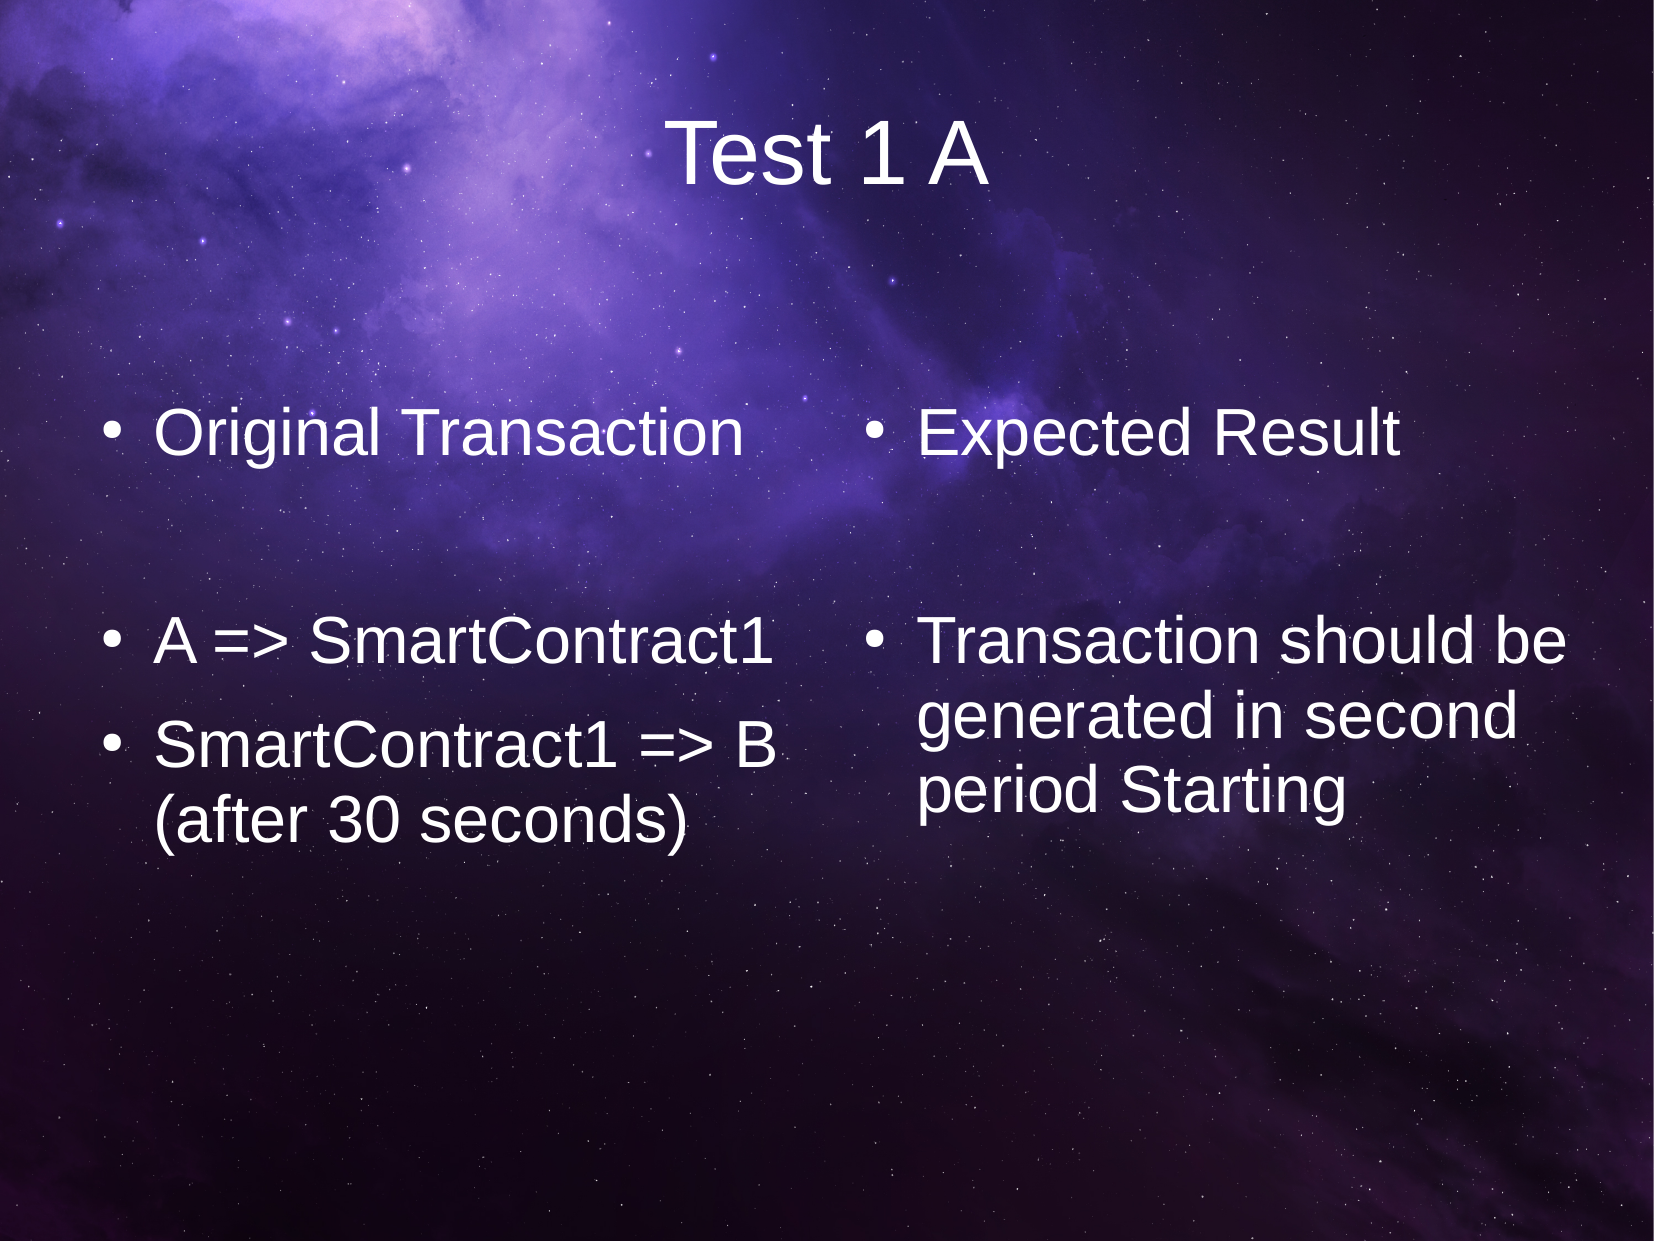

# Test 1 A
Original Transaction
A => SmartContract1
SmartContract1 => B (after 30 seconds)
Expected Result
Transaction should be generated in second period Starting